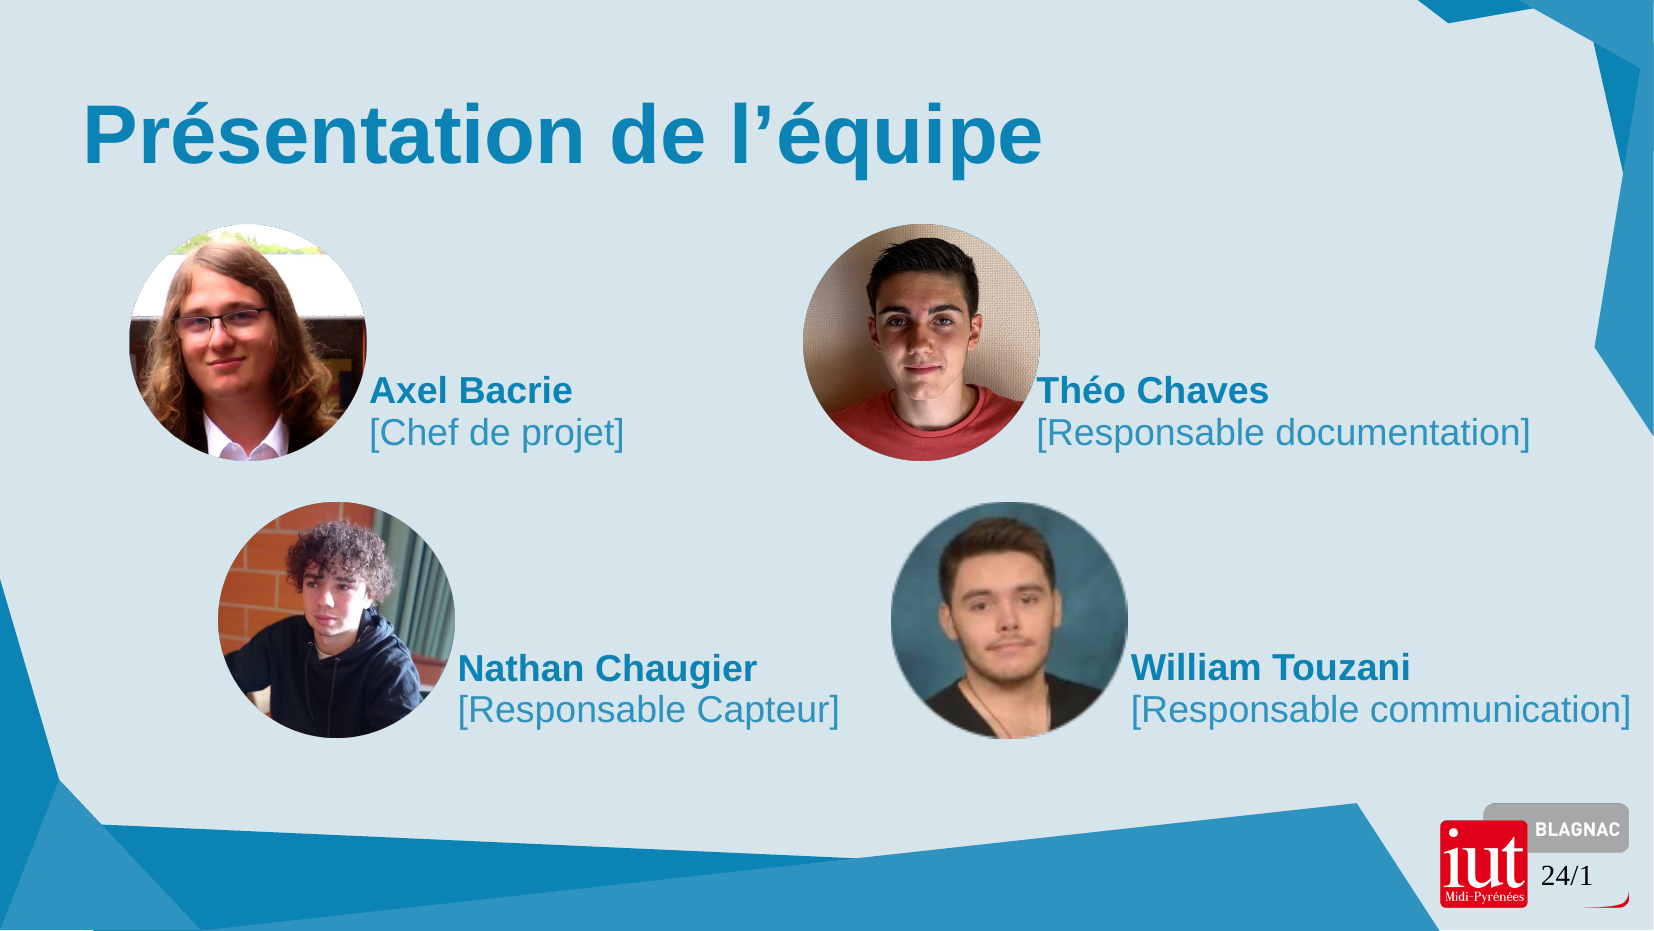

# Présentation de l’équipe
Axel Bacrie
[Chef de projet]
Théo Chaves
[Responsable documentation]
William Touzani
[Responsable communication]
Nathan Chaugier
[Responsable Capteur]
24